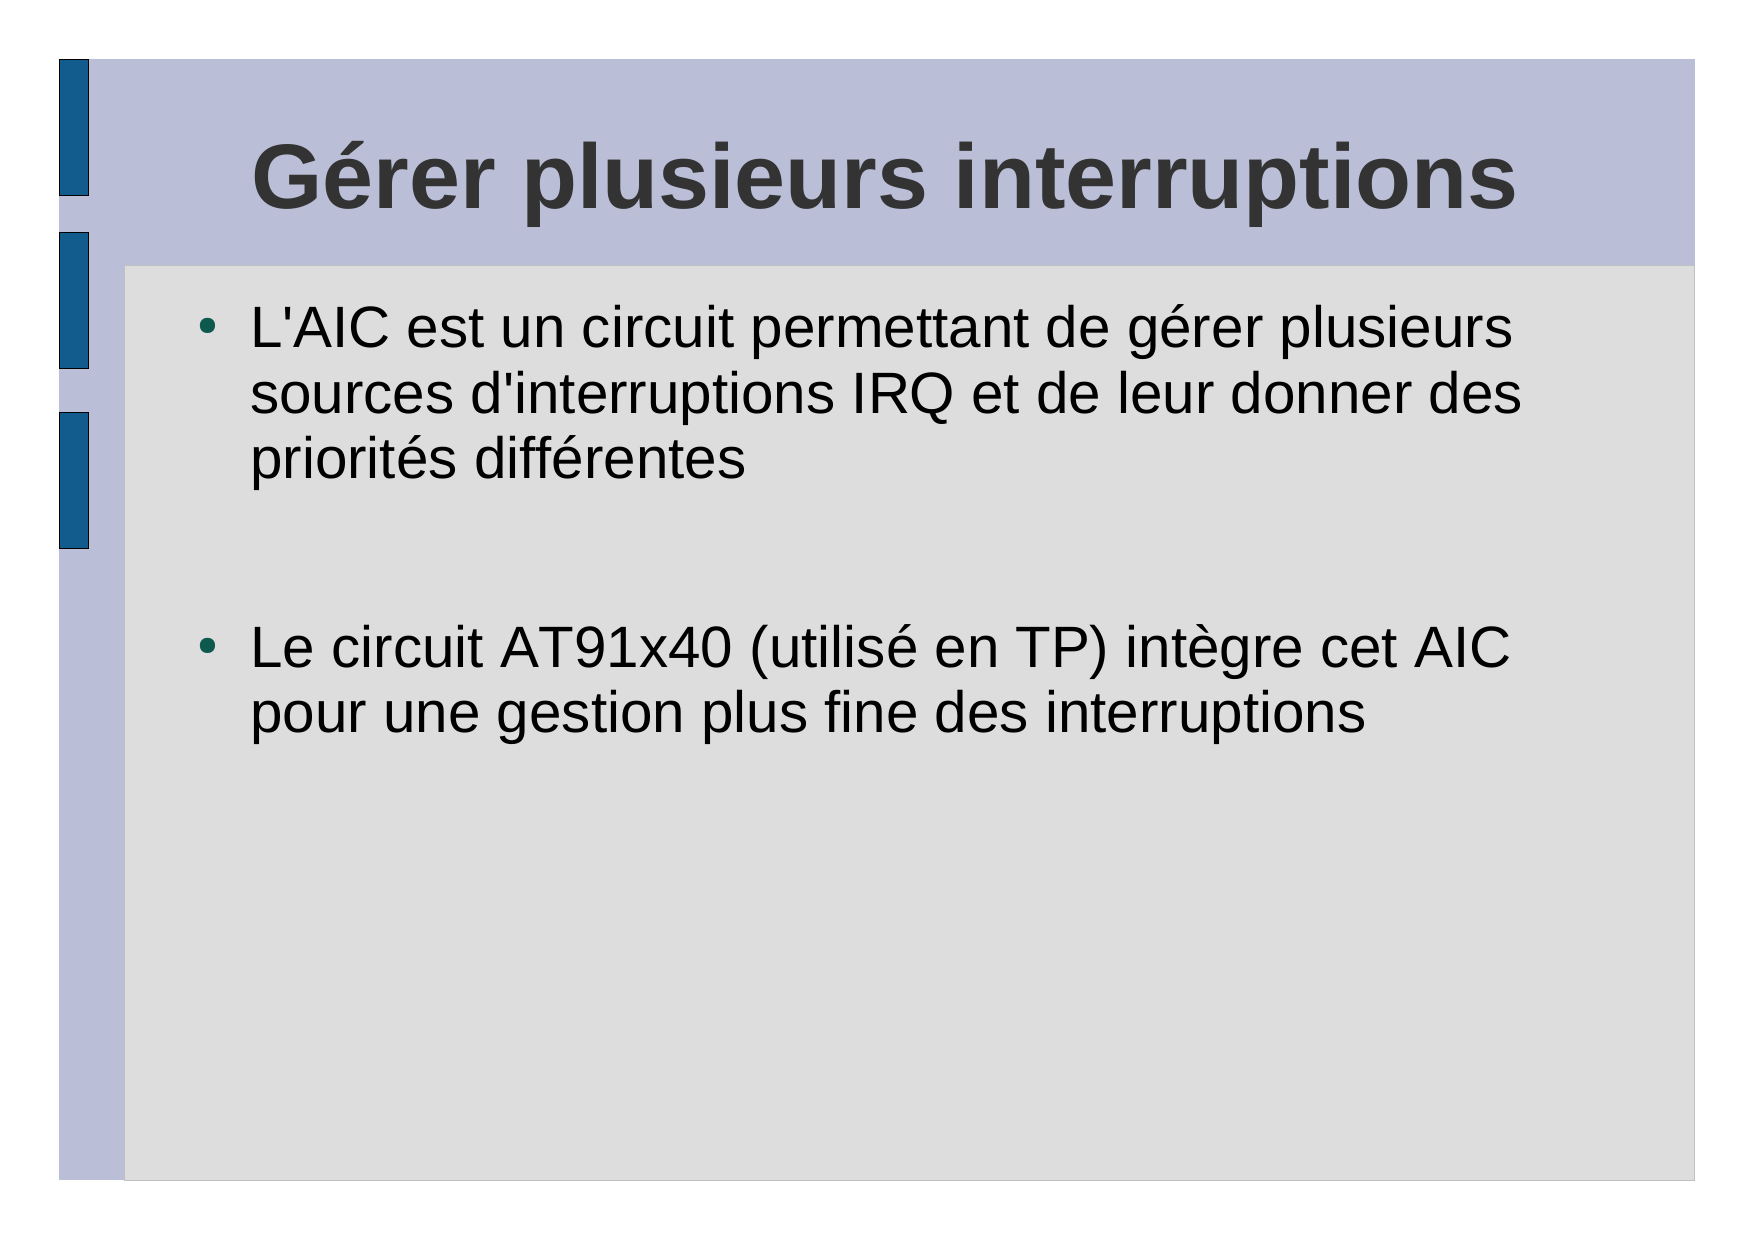

# Gérer plusieurs interruptions
L'AIC est un circuit permettant de gérer plusieurs sources d'interruptions IRQ et de leur donner des priorités différentes
Le circuit AT91x40 (utilisé en TP) intègre cet AIC pour une gestion plus fine des interruptions